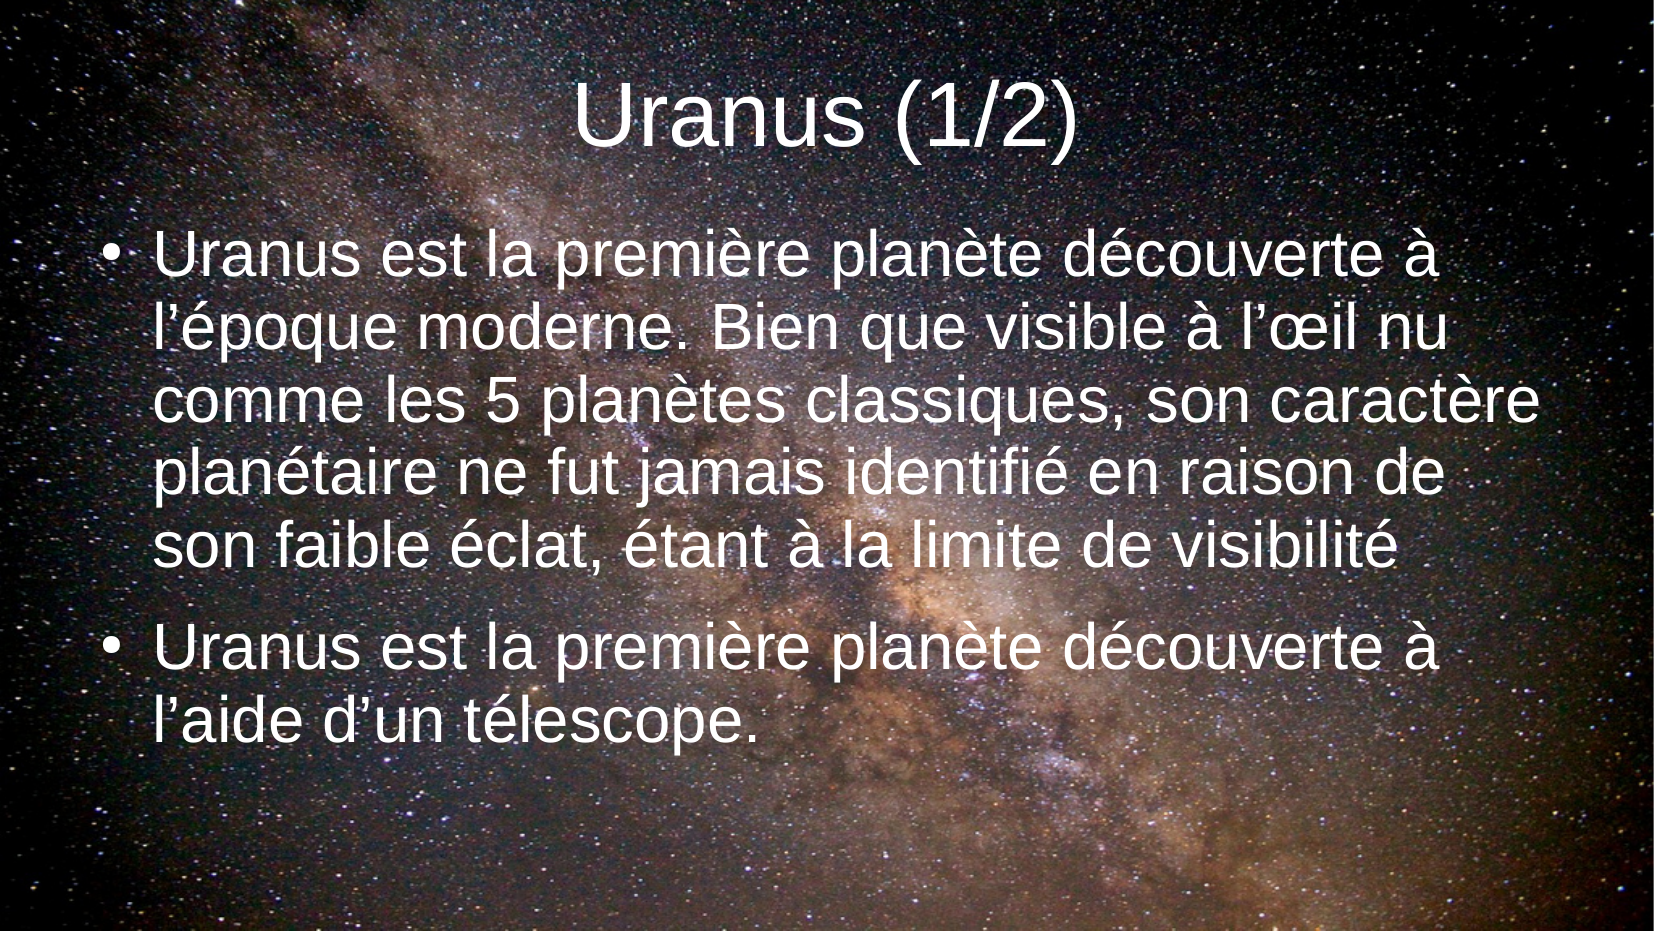

# Uranus (1/2)
Uranus est la première planète découverte à l’époque moderne. Bien que visible à l’œil nu comme les 5 planètes classiques, son caractère planétaire ne fut jamais identifié en raison de son faible éclat, étant à la limite de visibilité
Uranus est la première planète découverte à l’aide d’un télescope.